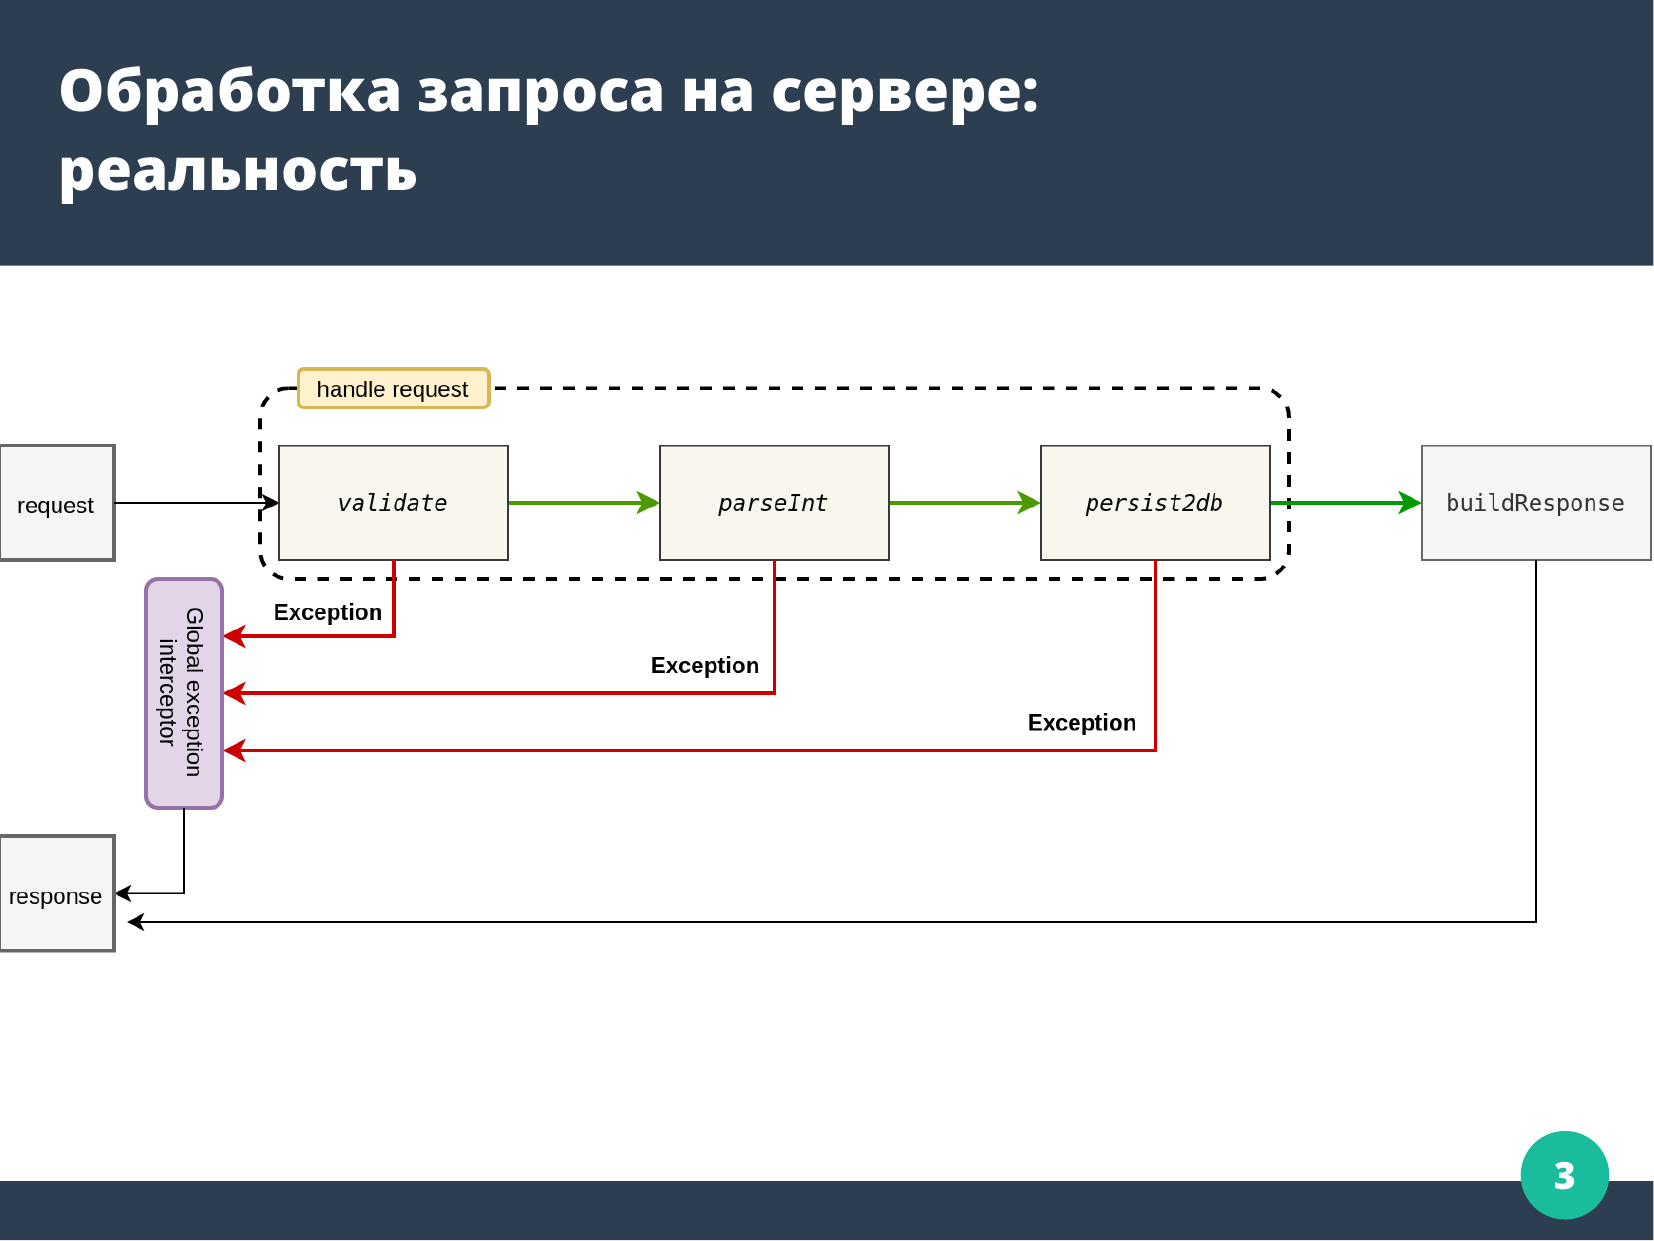

# Обработка запроса на сервере: реальность
3